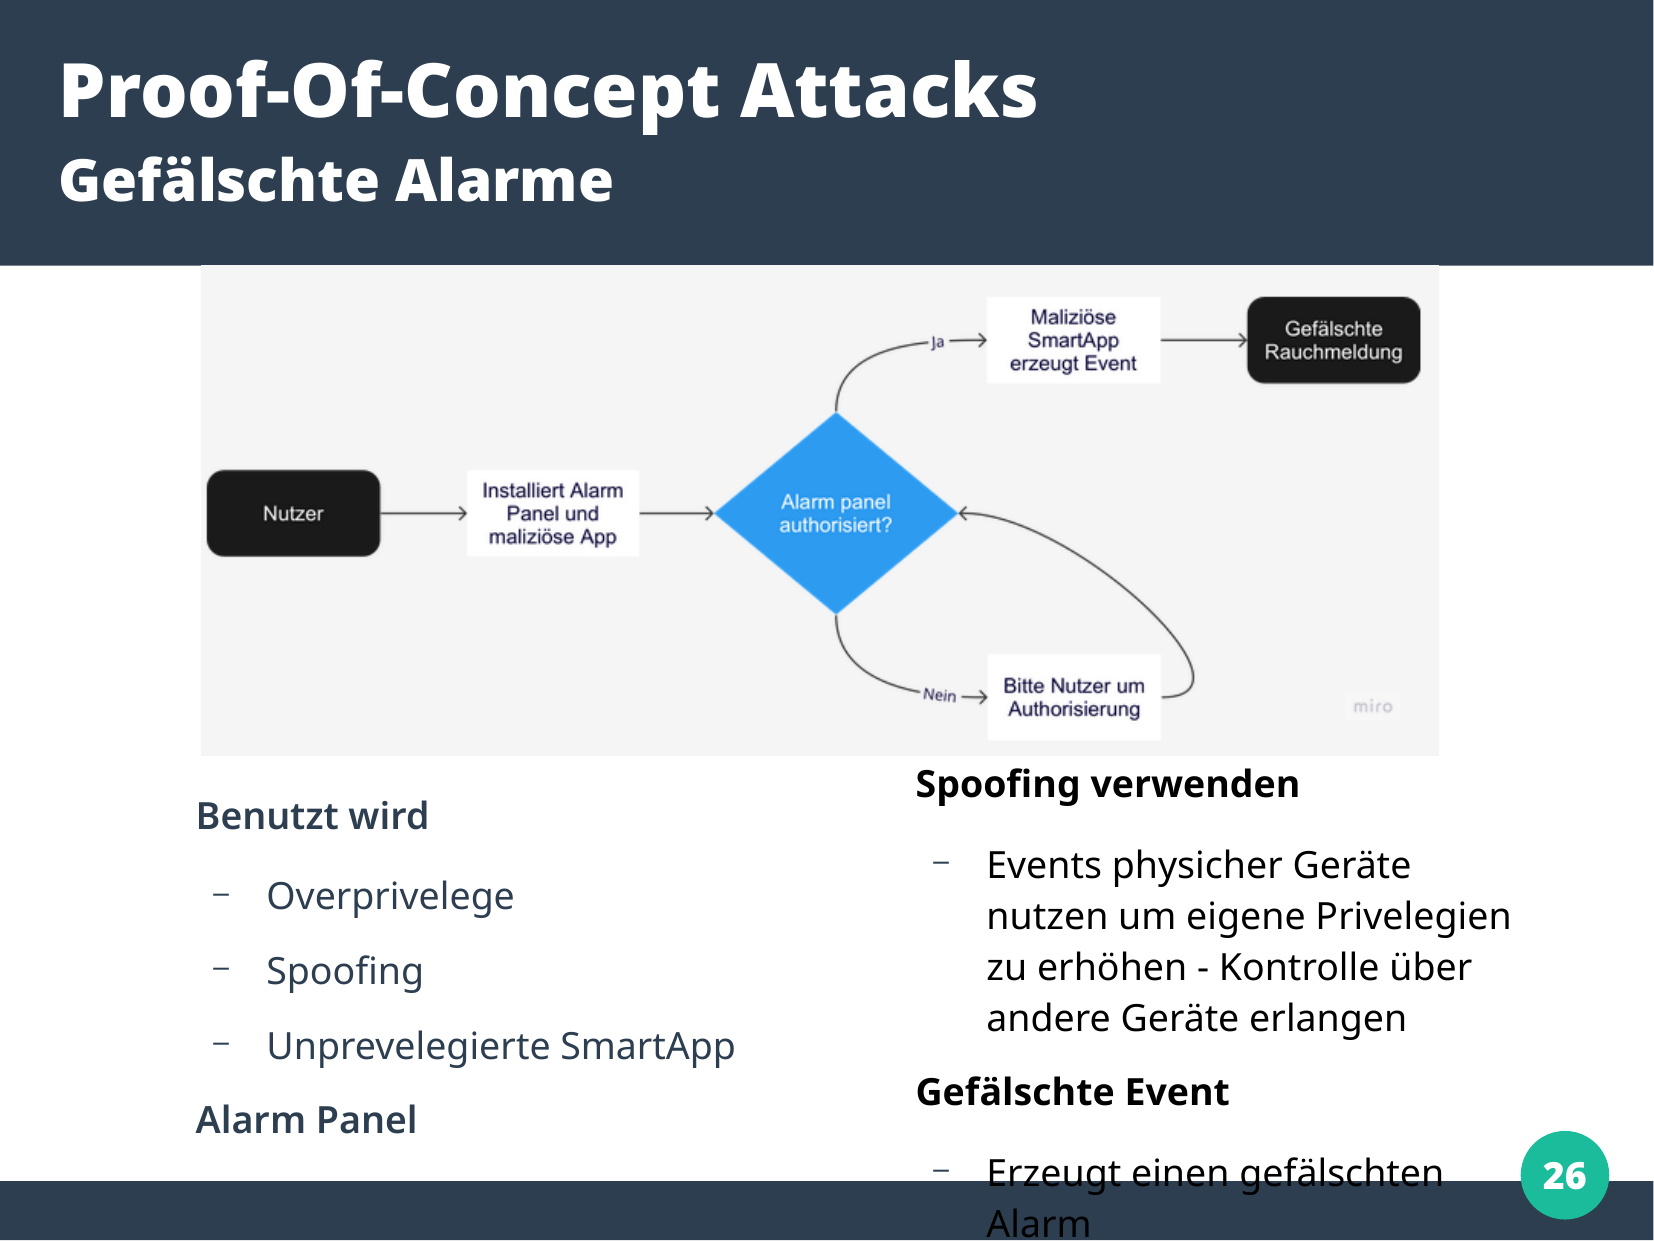

# Proof-Of-Concept Attacks Gefälschte Alarme
Spoofing verwenden
Events physicher Geräte
nutzen um eigene Privelegien
zu erhöhen - Kontrolle über
andere Geräte erlangen
Gefälschte Event
Erzeugt einen gefälschten
Alarm
Benutzt wird
Overprivelege
Spoofing
Unprevelegierte SmartApp
Alarm Panel
26